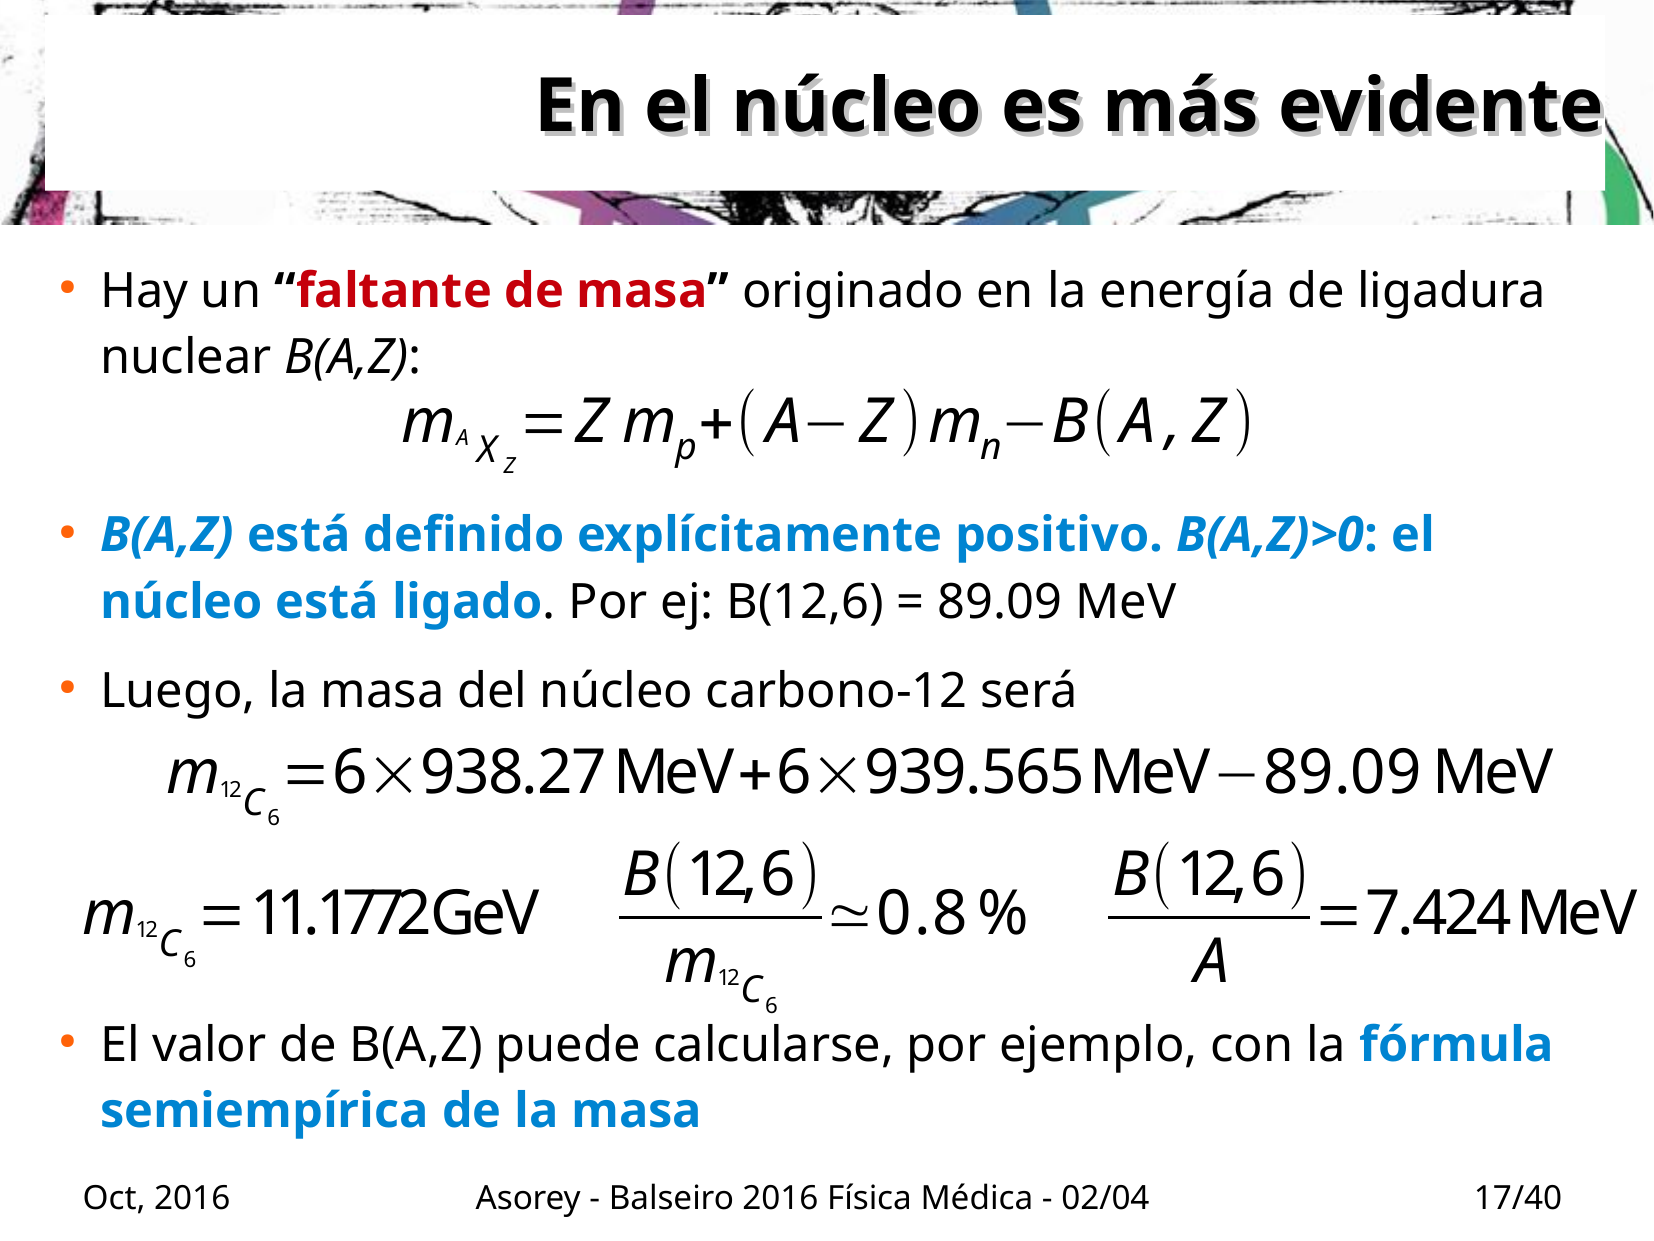

# En el núcleo es más evidente
Hay un “faltante de masa” originado en la energía de ligadura nuclear B(A,Z):
B(A,Z) está definido explícitamente positivo. B(A,Z)>0: el núcleo está ligado. Por ej: B(12,6) = 89.09 MeV
Luego, la masa del núcleo carbono-12 será
El valor de B(A,Z) puede calcularse, por ejemplo, con la fórmula semiempírica de la masa
Oct, 2016
Asorey - Balseiro 2016 Física Médica - 02/04
17